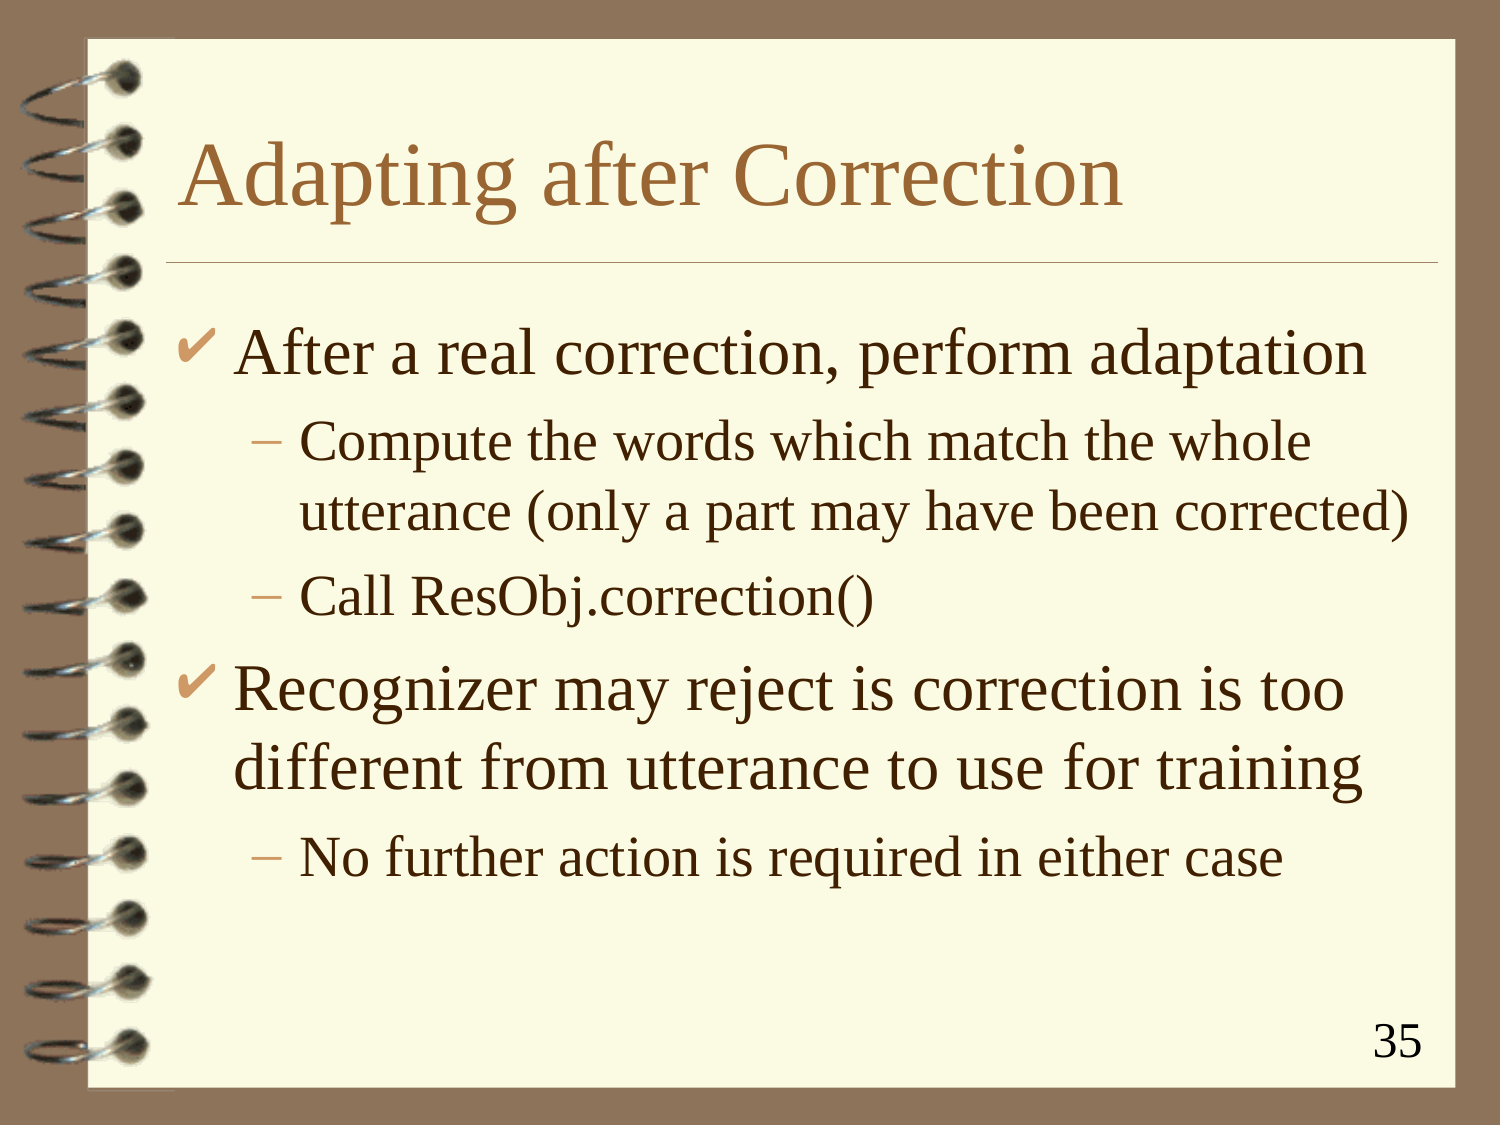

# Adapting after Correction
After a real correction, perform adaptation
Compute the words which match the whole utterance (only a part may have been corrected)
Call ResObj.correction()
Recognizer may reject is correction is too different from utterance to use for training
No further action is required in either case
35